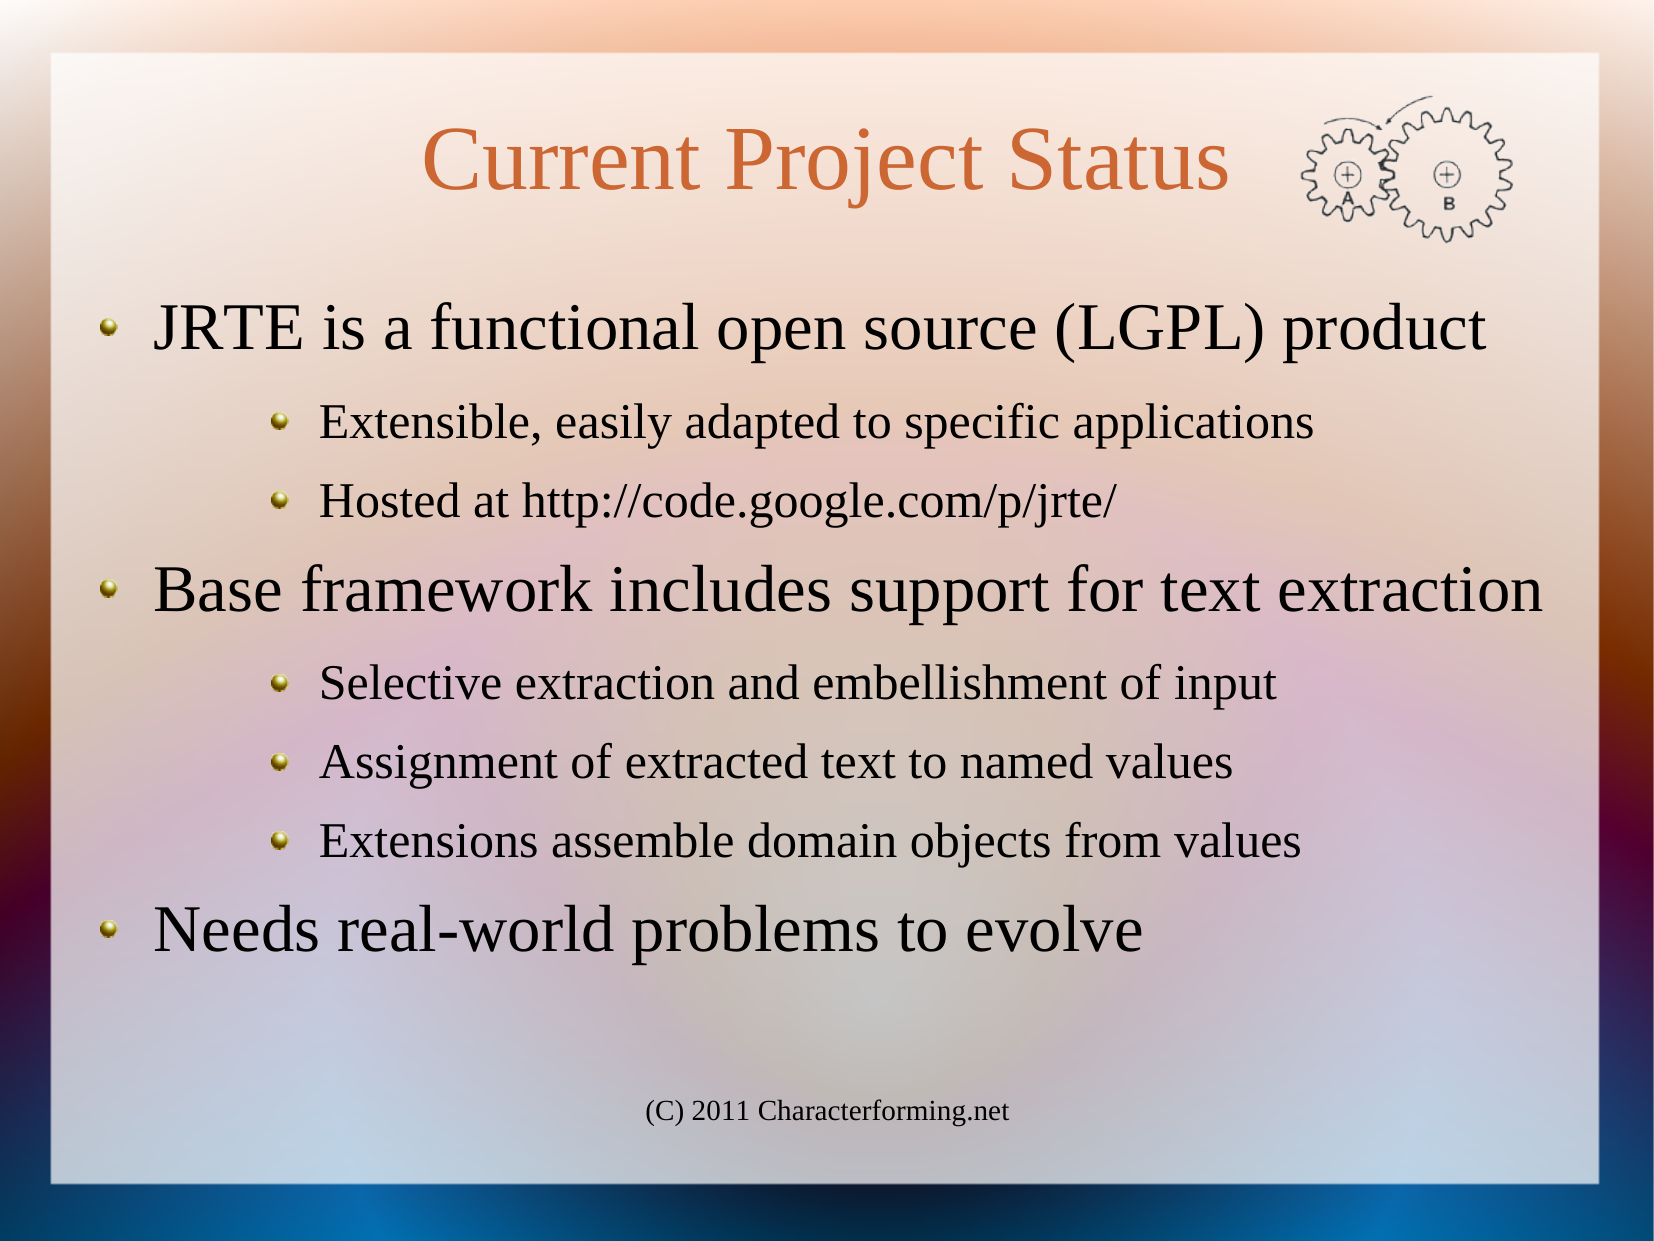

# Current Project Status
JRTE is a functional open source (LGPL) product
Extensible, easily adapted to specific applications
Hosted at http://code.google.com/p/jrte/
Base framework includes support for text extraction
Selective extraction and embellishment of input
Assignment of extracted text to named values
Extensions assemble domain objects from values
Needs real-world problems to evolve
(C) 2011 Characterforming.net